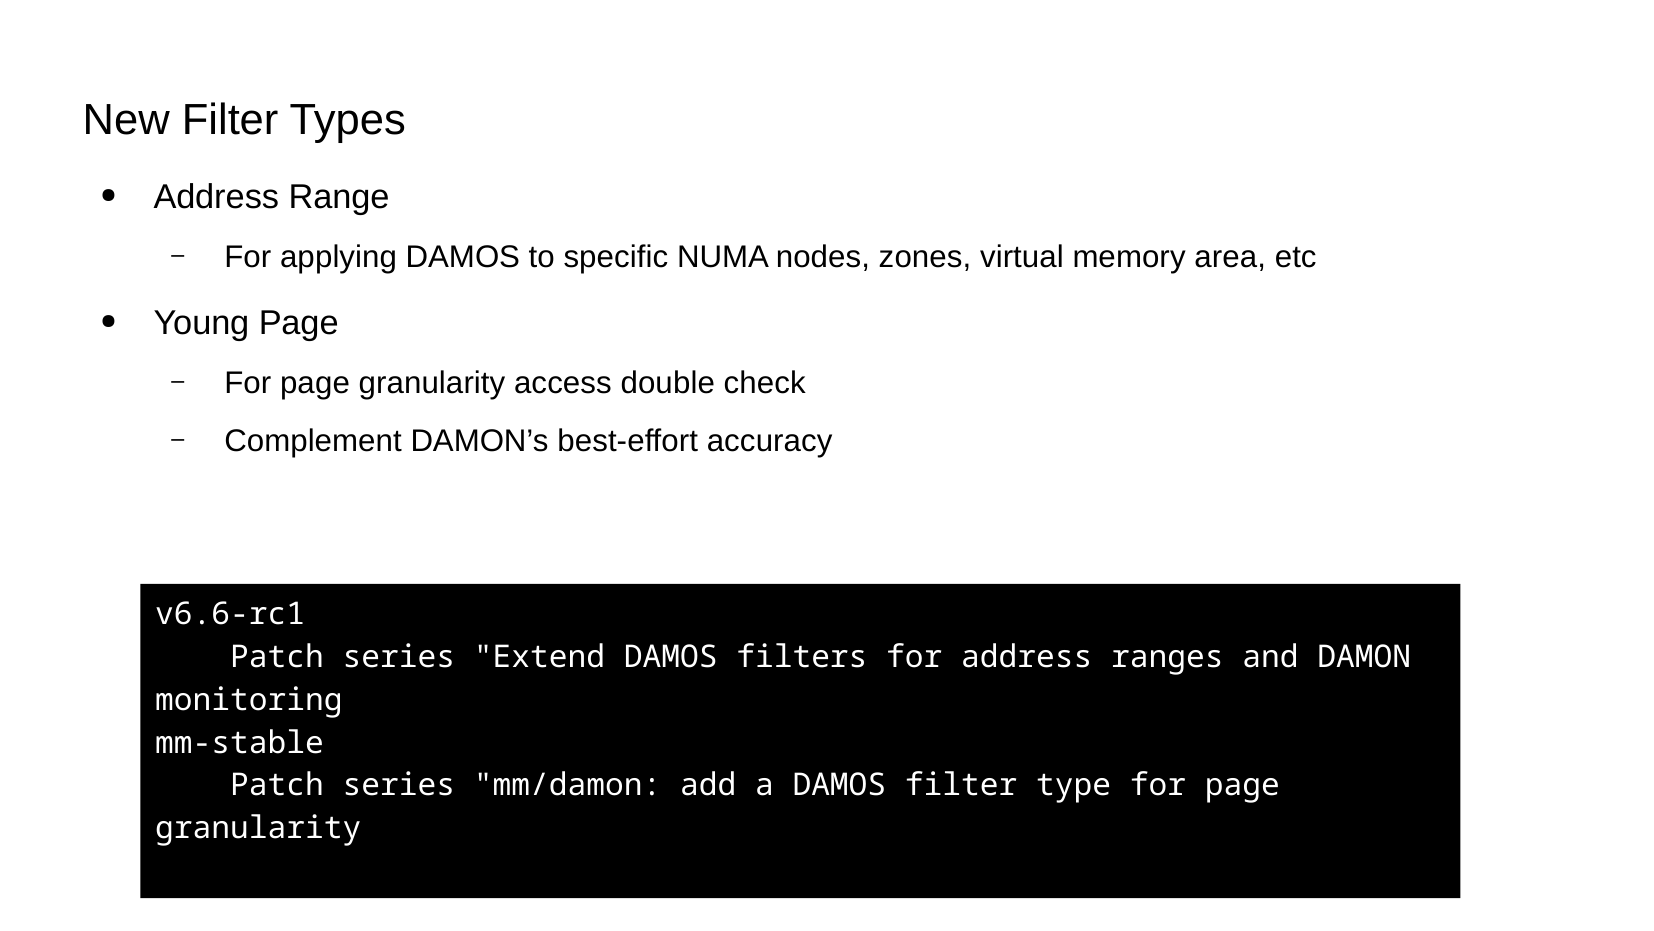

# New Filter Types
Address Range
For applying DAMOS to specific NUMA nodes, zones, virtual memory area, etc
Young Page
For page granularity access double check
Complement DAMON’s best-effort accuracy
v6.6-rc1
 Patch series "Extend DAMOS filters for address ranges and DAMON monitoring
mm-stable
 Patch series "mm/damon: add a DAMOS filter type for page granularity